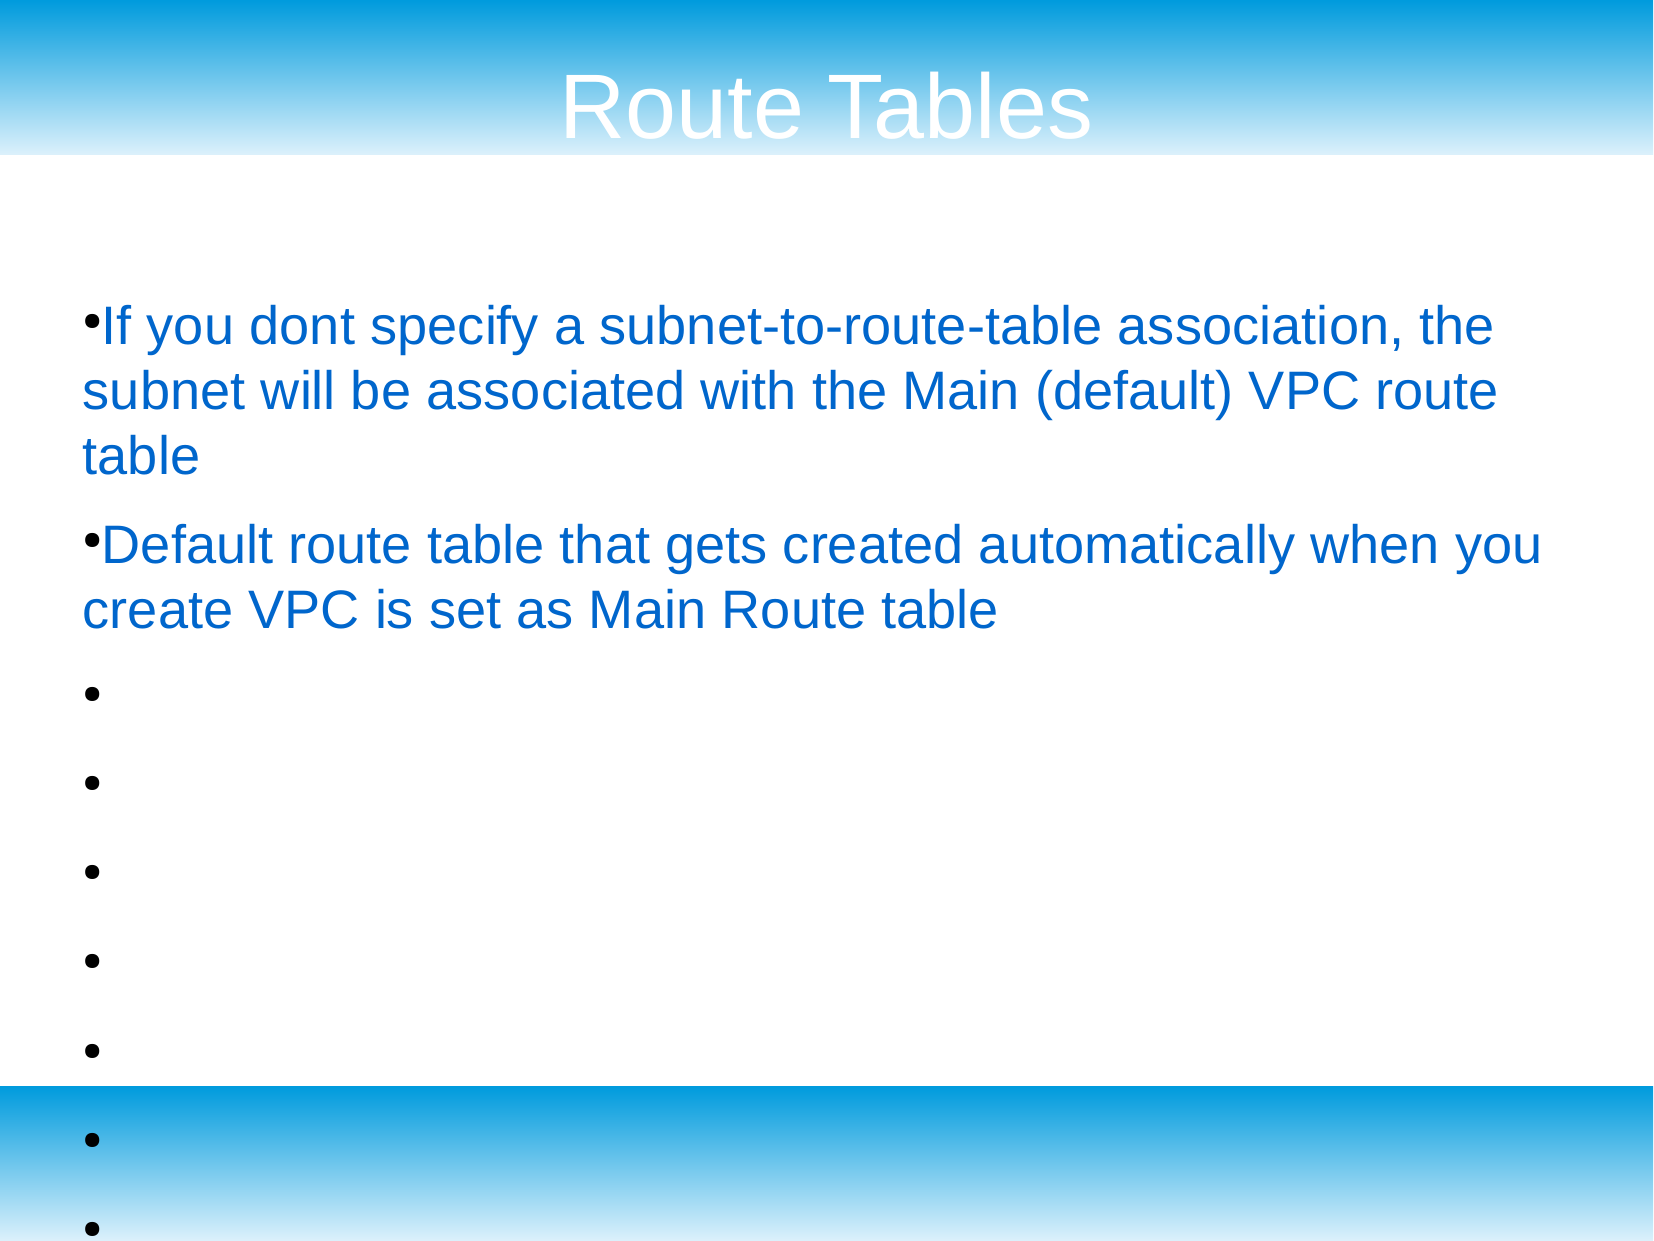

# Route Tables
If you dont specify a subnet-to-route-table association, the subnet will be associated with the Main (default) VPC route table
Default route table that gets created automatically when you create VPC is set as Main Route table